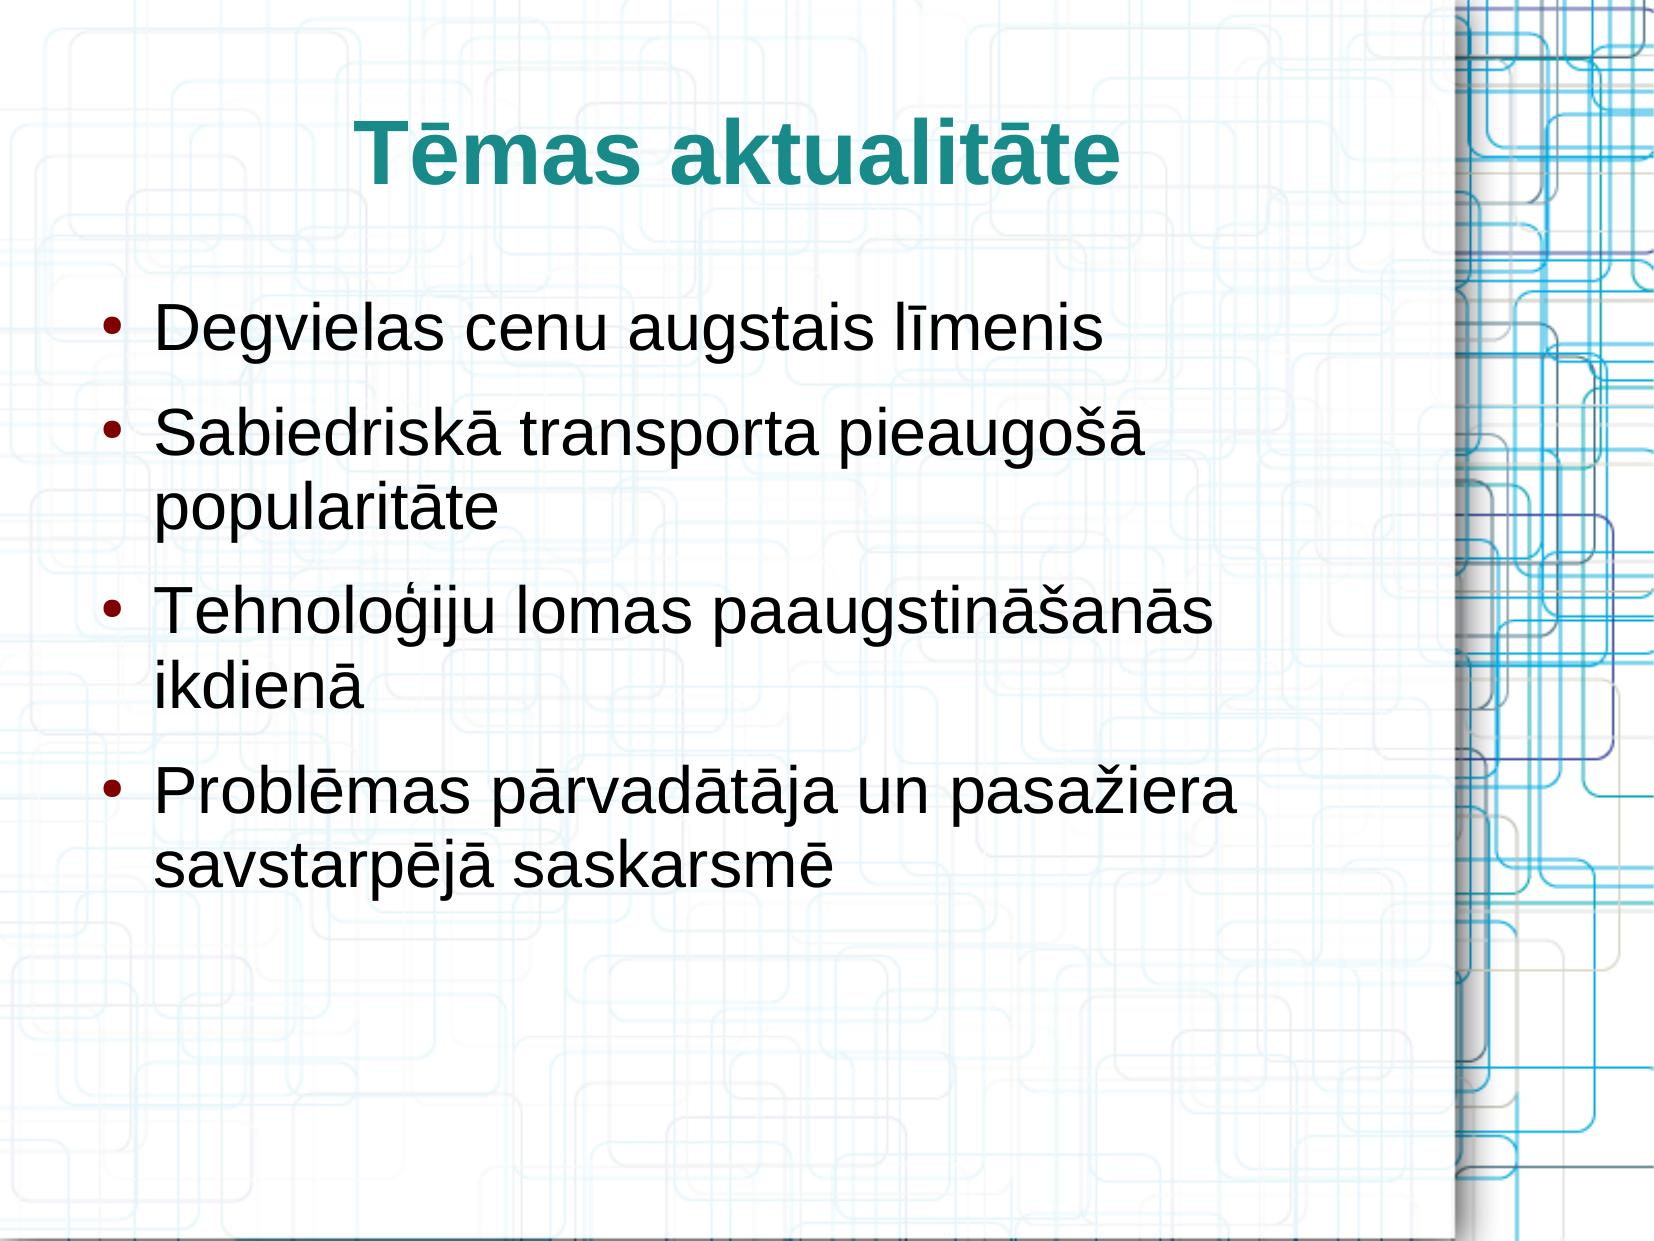

# Tēmas aktualitāte
Degvielas cenu augstais līmenis
Sabiedriskā transporta pieaugošā popularitāte
Tehnoloģiju lomas paaugstināšanās ikdienā
Problēmas pārvadātāja un pasažiera savstarpējā saskarsmē